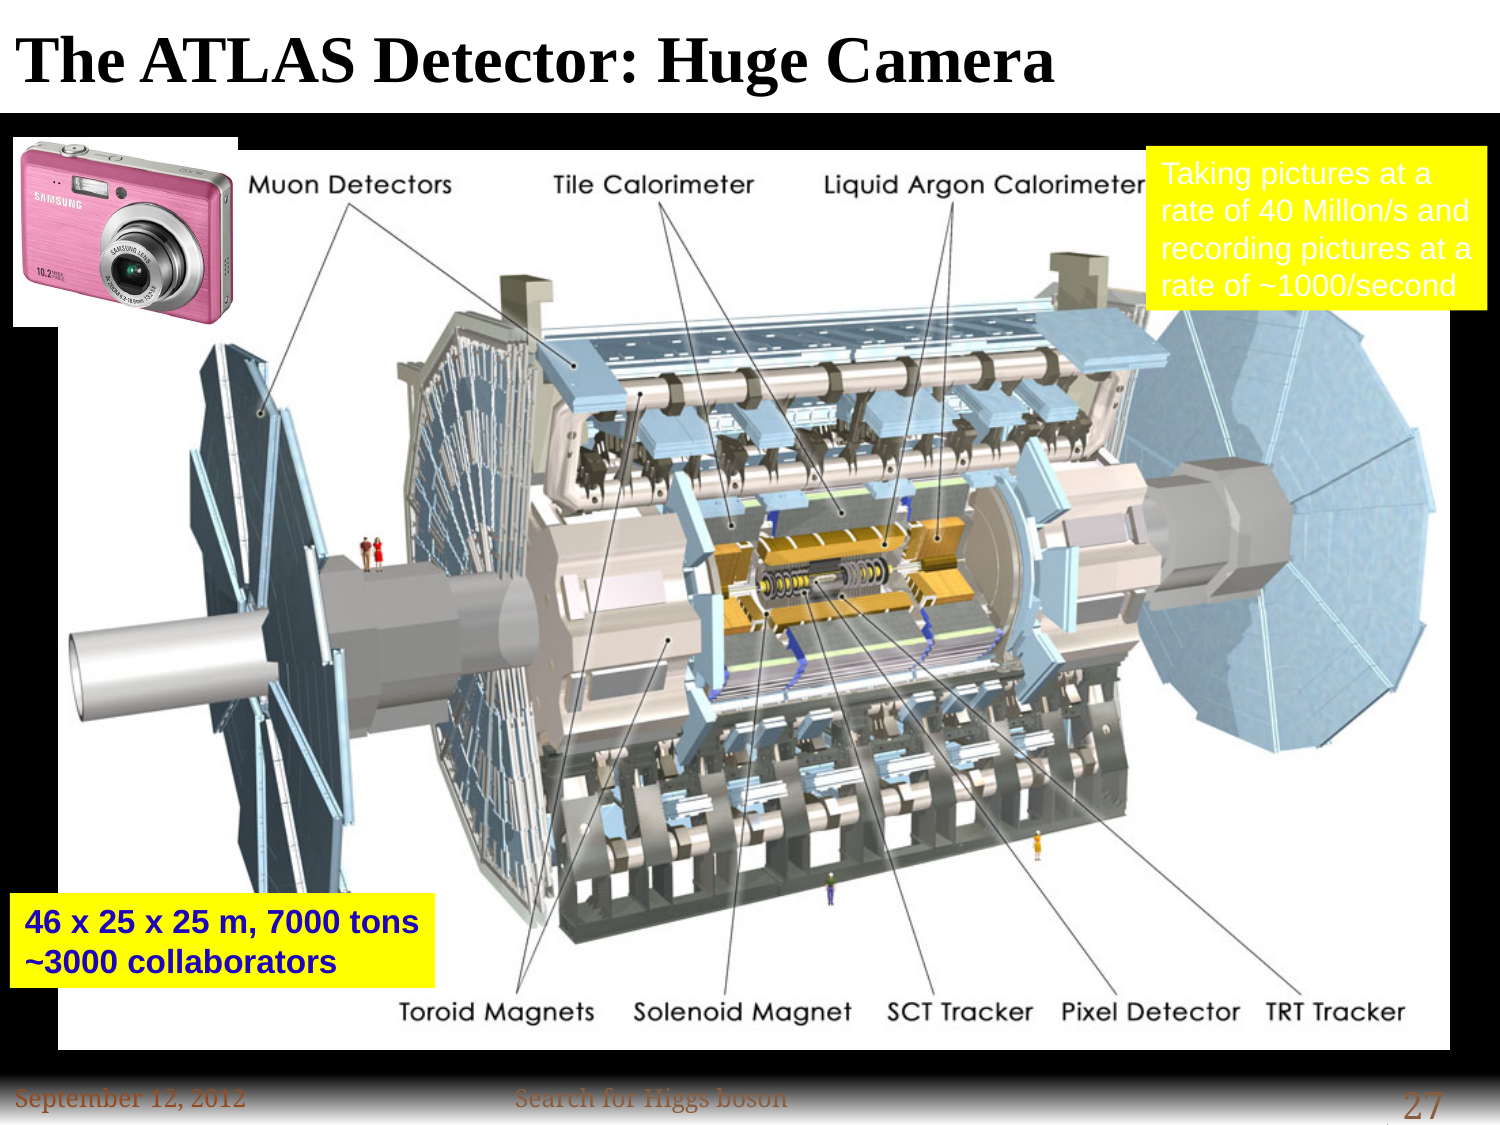

# The ATLAS Detector: Huge Camera
Taking pictures at a
rate of 40 Millon/s and
recording pictures at a
rate of ~1000/second
46 x 25 x 25 m, 7000 tons
~3000 collaborators
September 12, 2012
Search for Higgs boson